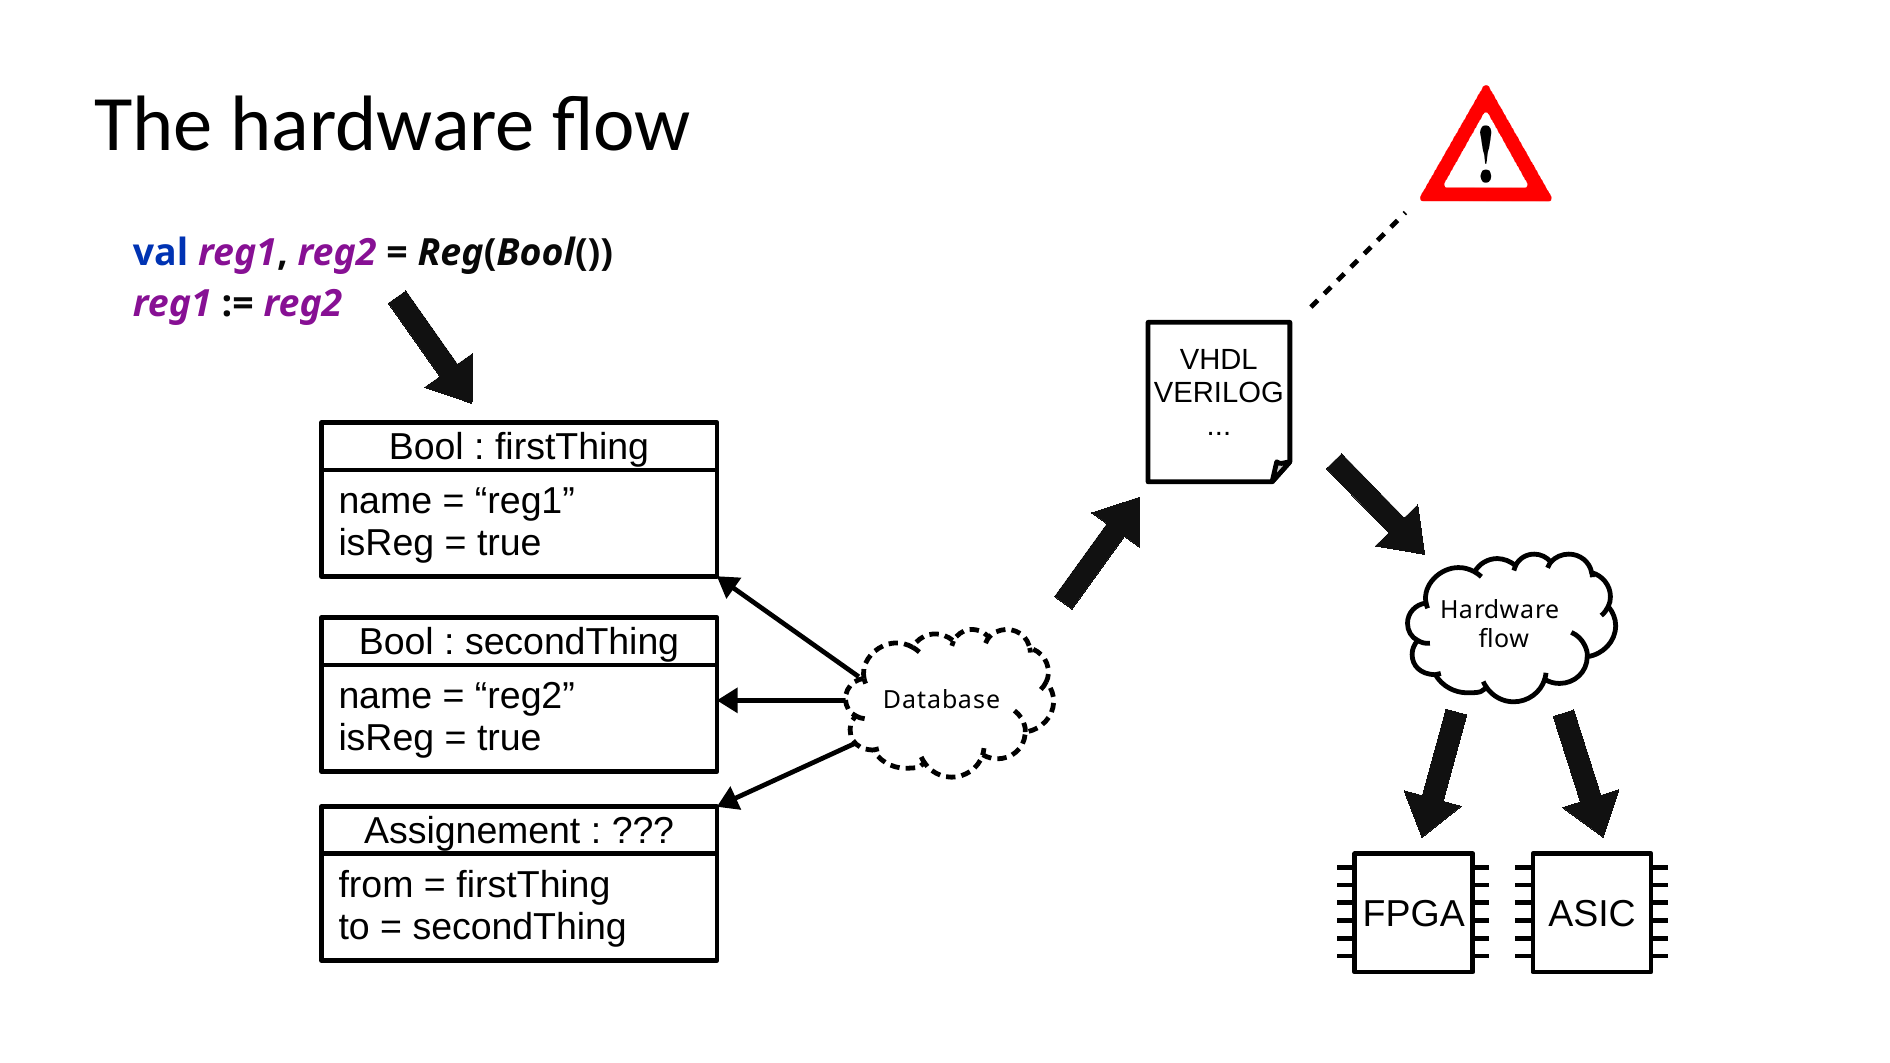

# The hardware flow
val reg1, reg2 = Reg(Bool())
reg1 := reg2